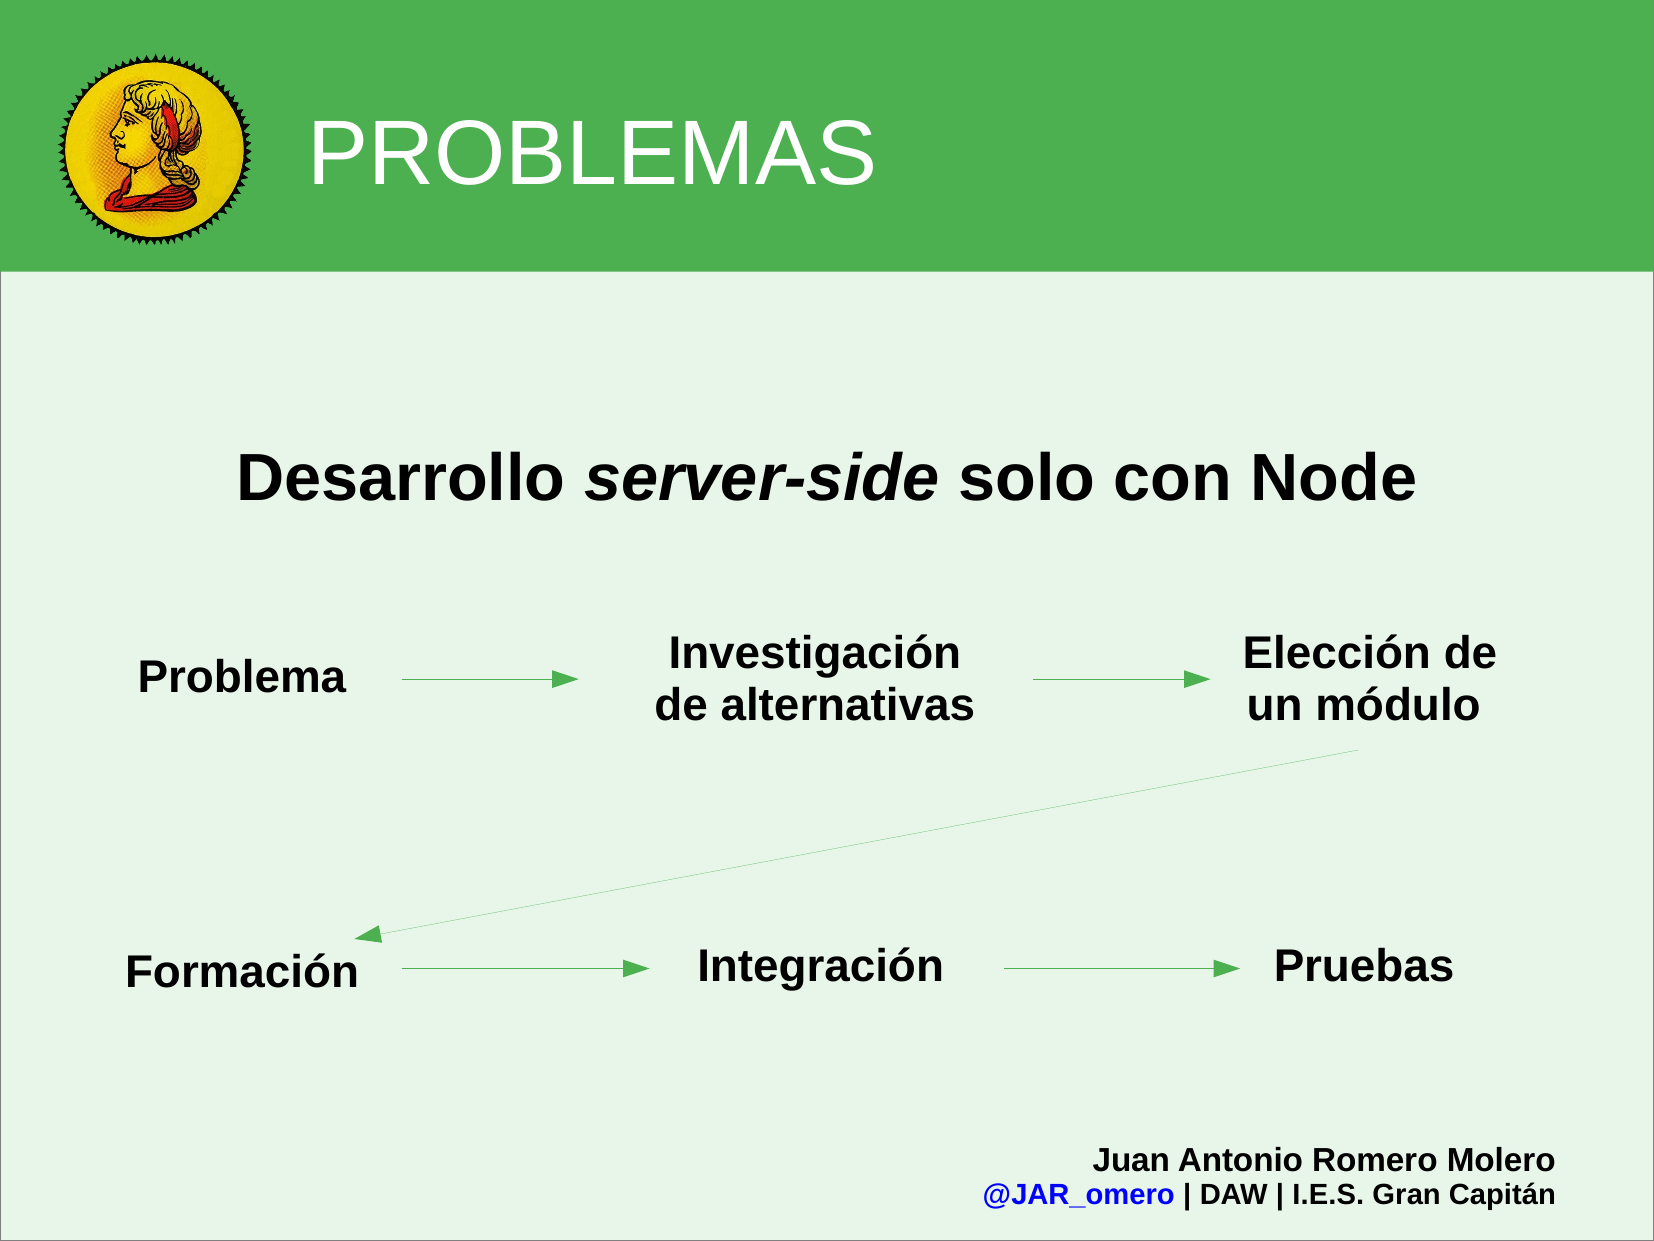

# PROBLEMAS
Desarrollo server-side solo con Node
Investigación de alternativas
Elección de un módulo
Problema
Integración
Pruebas
Formación
Juan Antonio Romero Molero
@JAR_omero | DAW | I.E.S. Gran Capitán